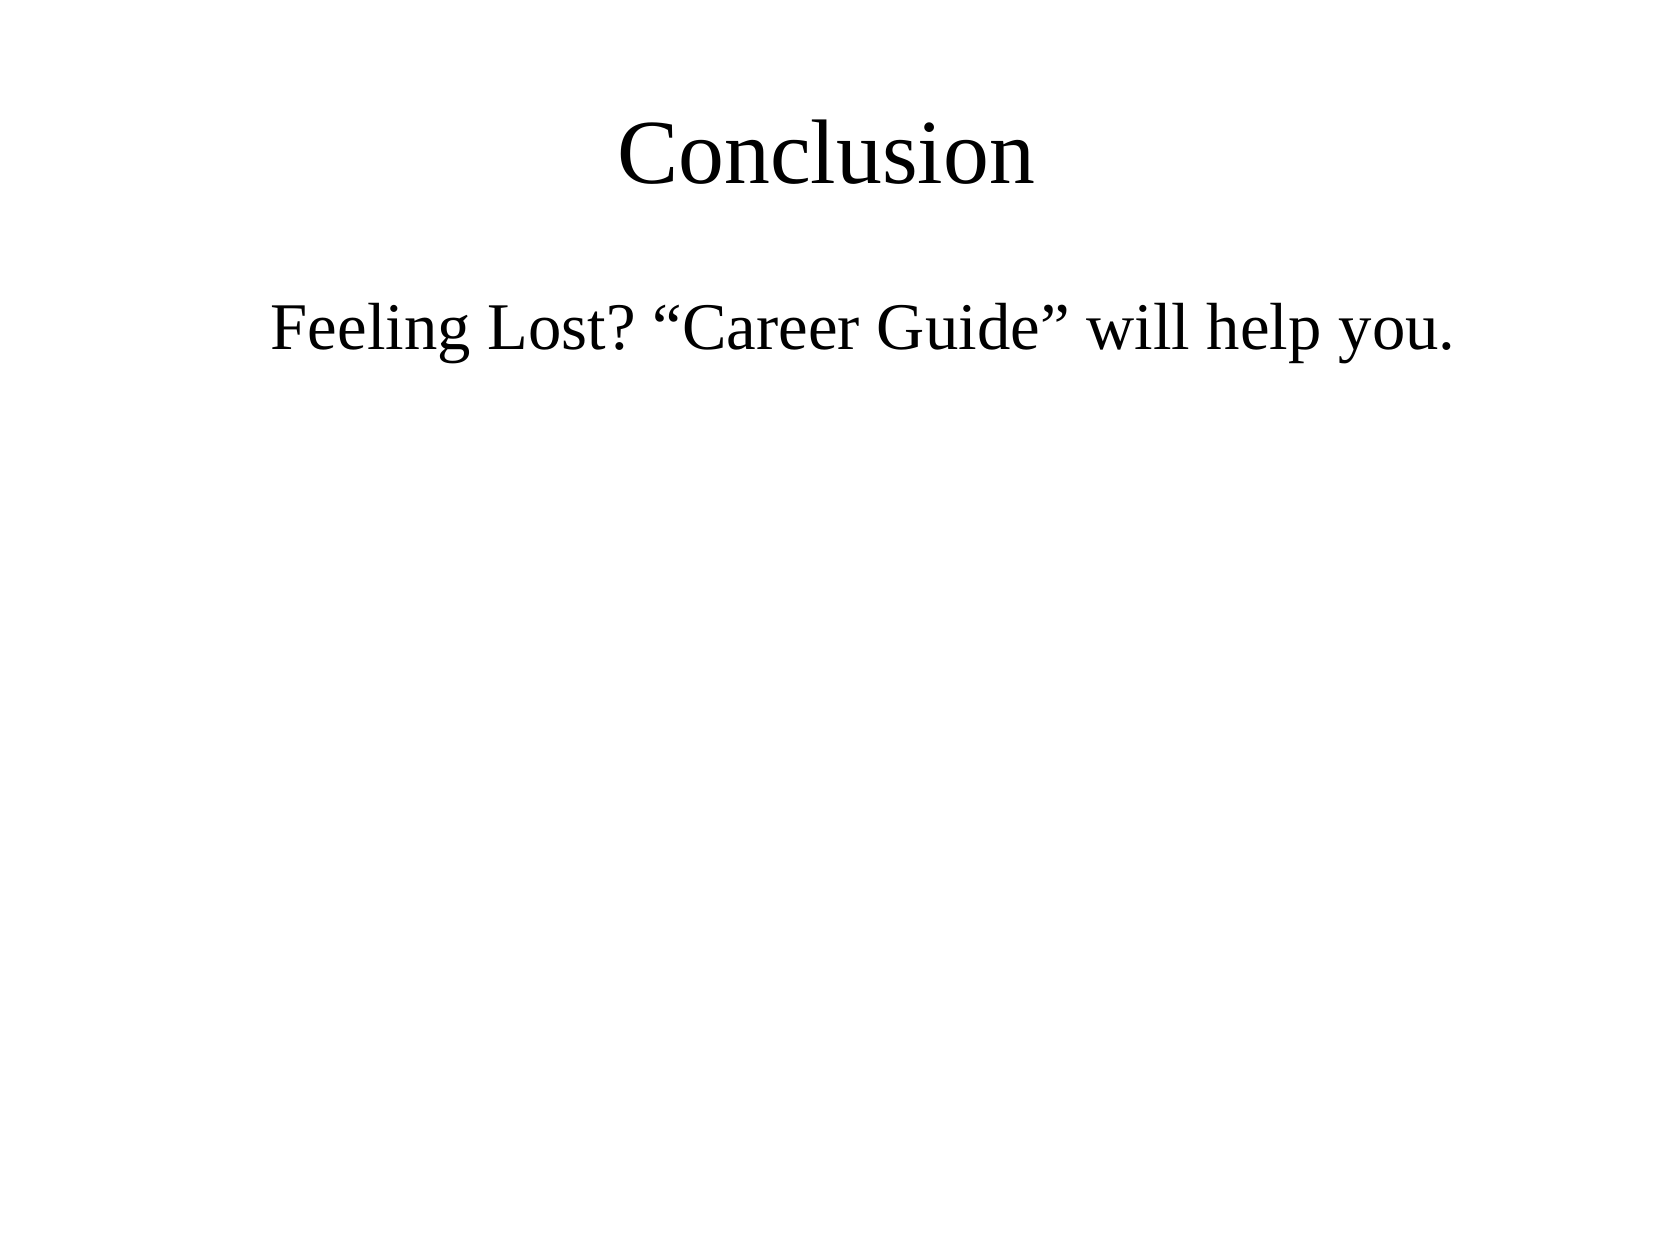

# Conclusion
 Feeling Lost? “Career Guide” will help you.